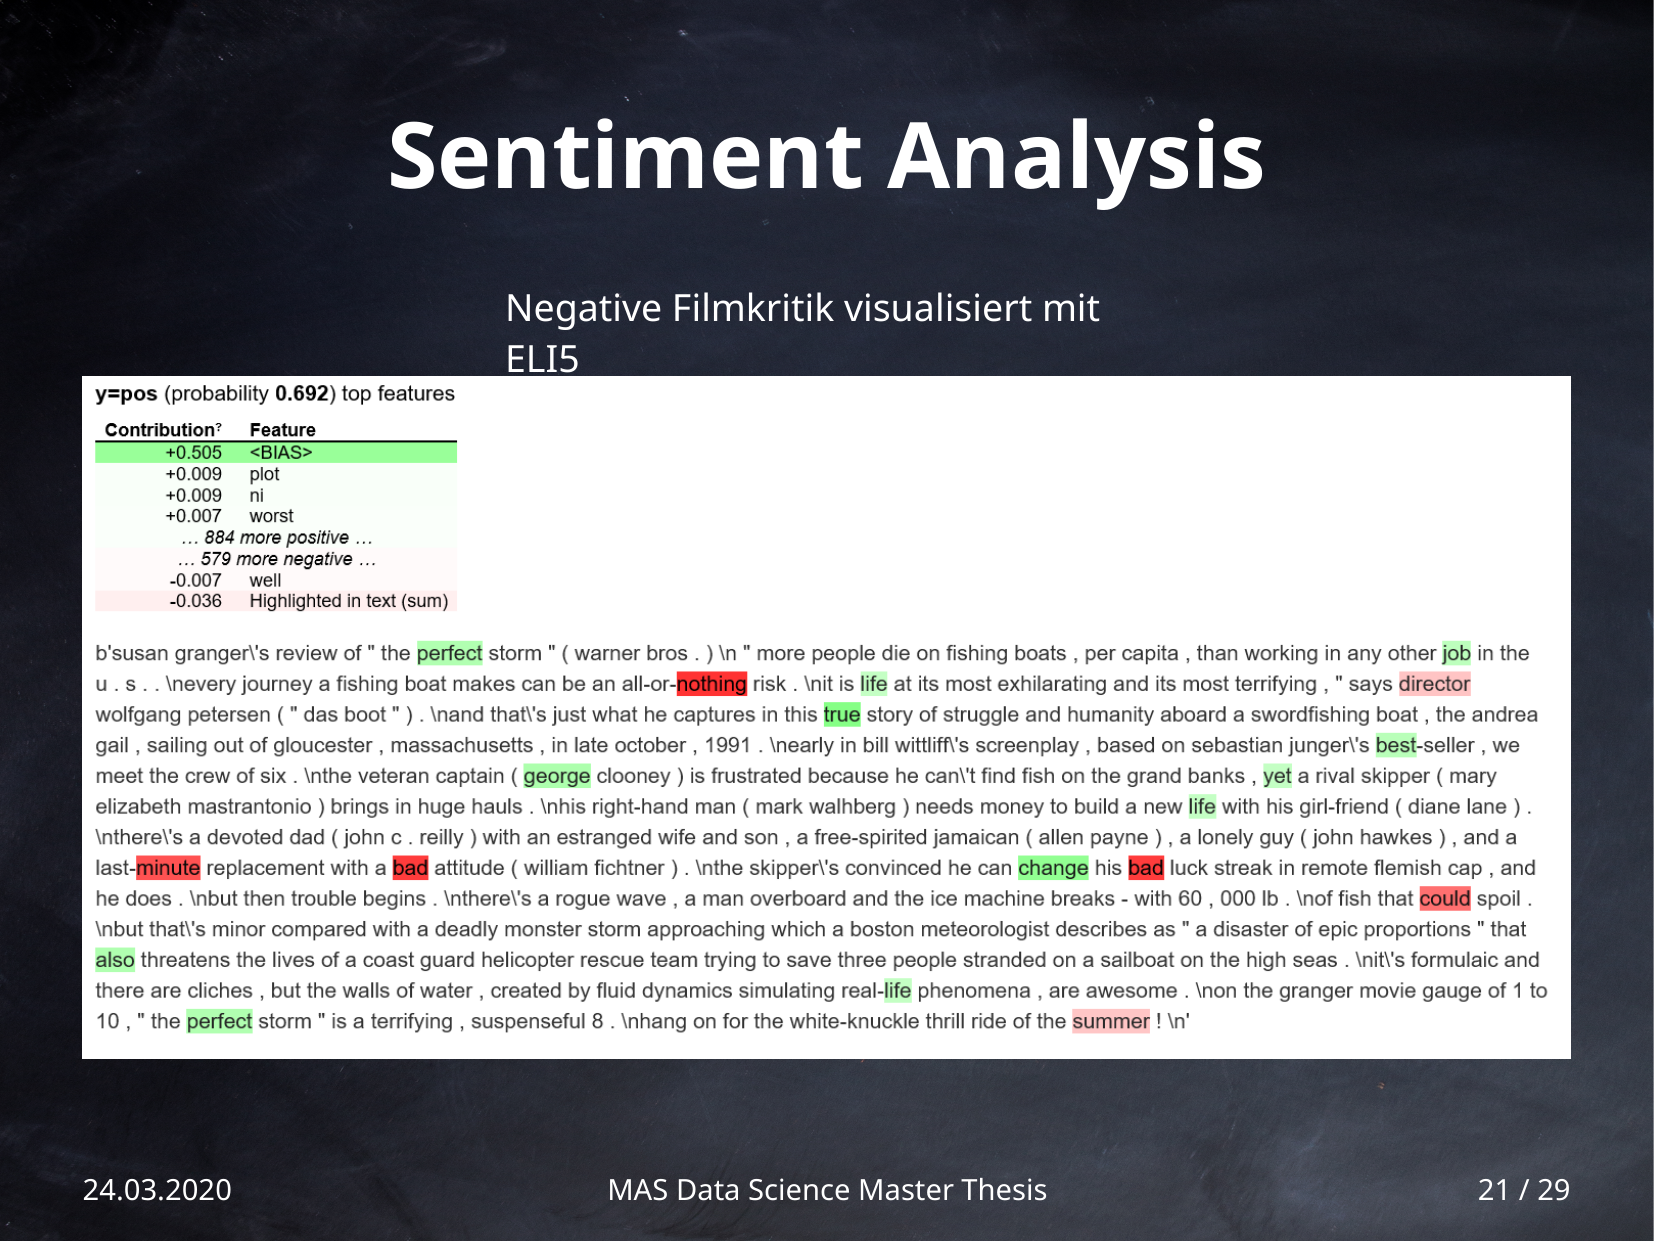

# Sentiment Analysis
Negative Filmkritik visualisiert mit ELI5
21